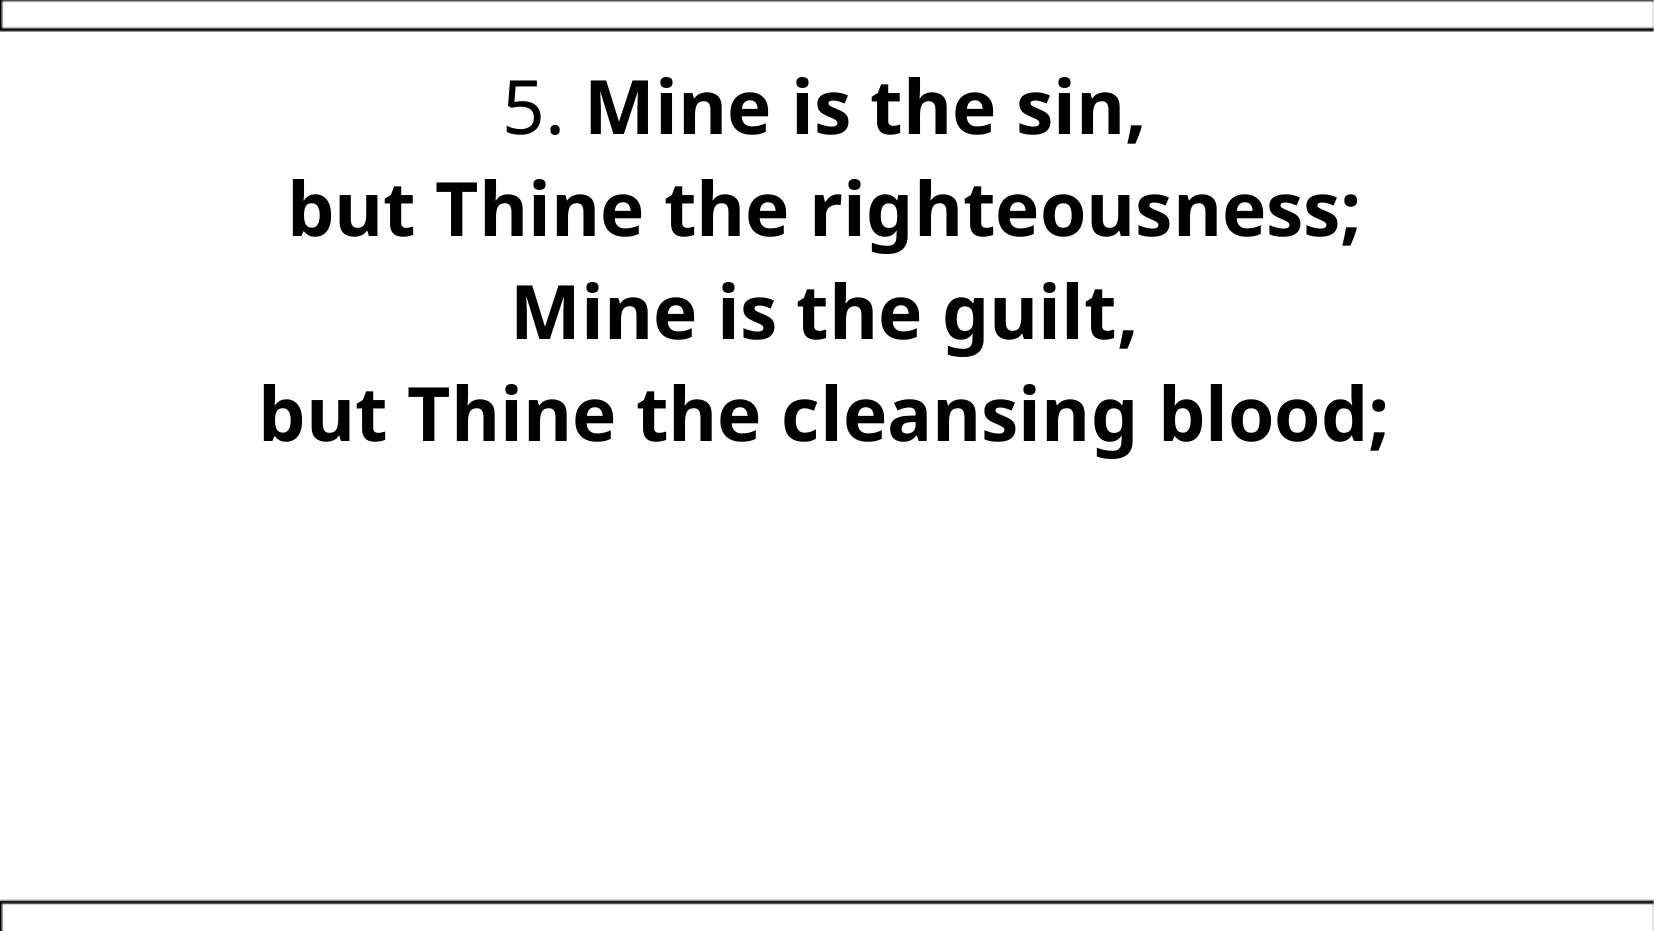

5. Mine is the sin,
but Thine the righteousness;
Mine is the guilt,
but Thine the cleansing blood;